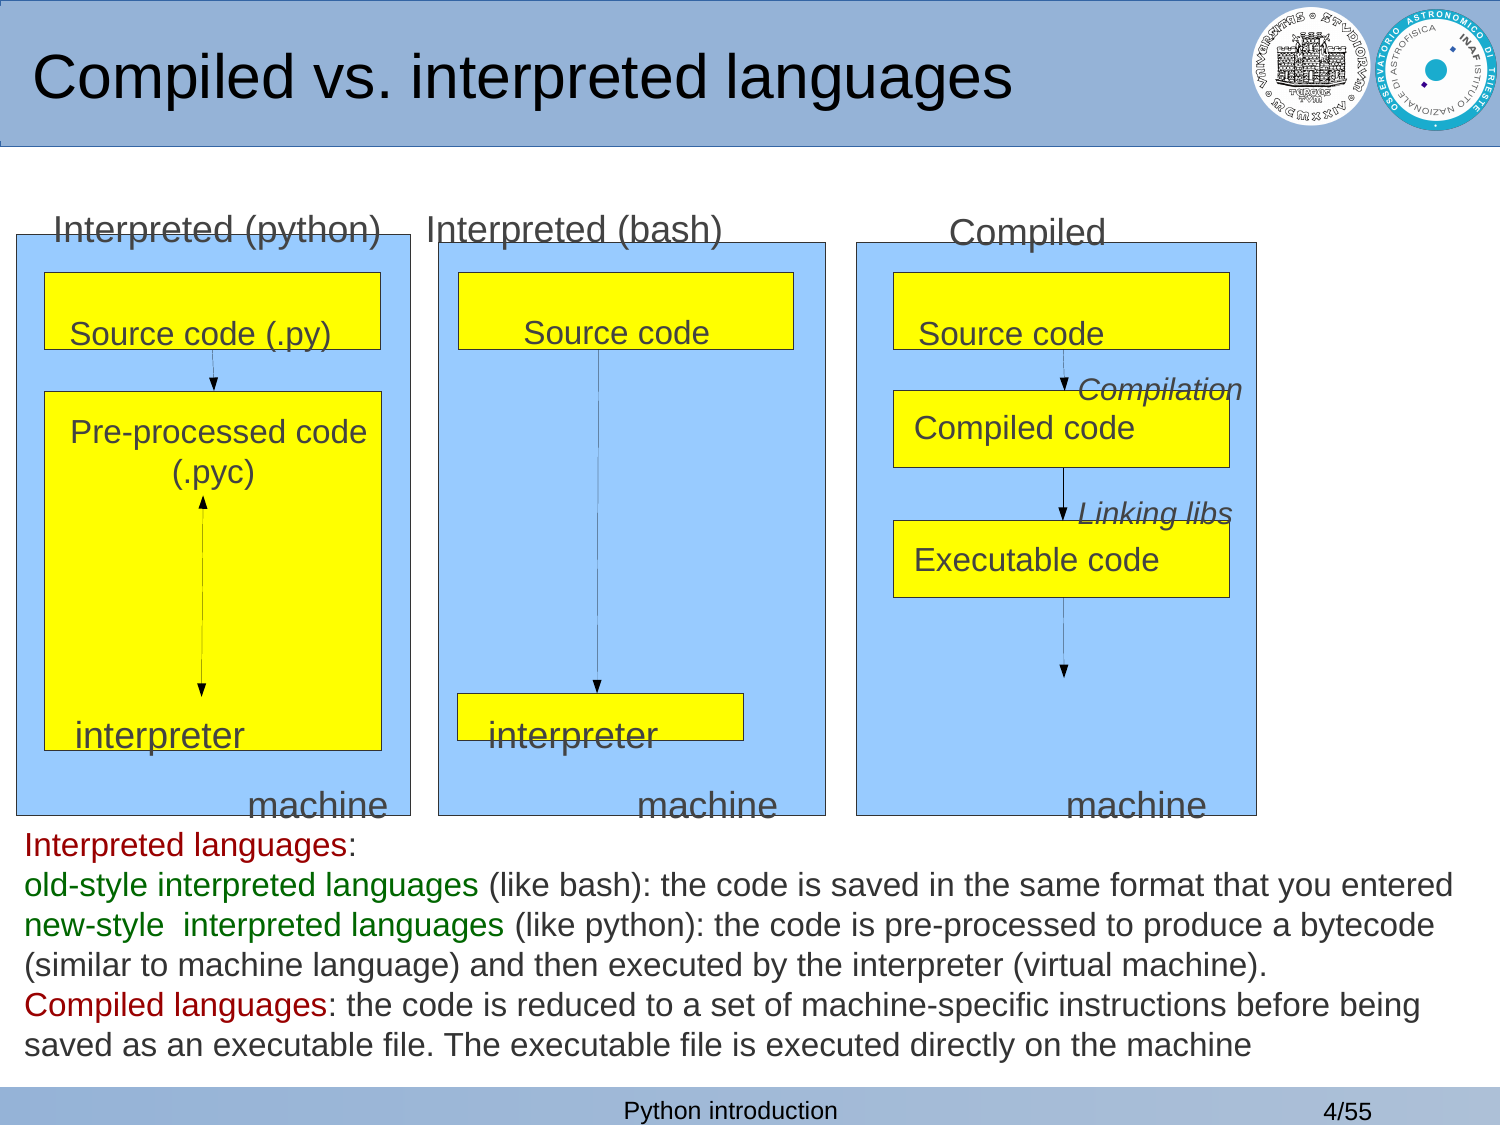

Compiled vs. interpreted languages
# Interpreted (bash)
Interpreted (python)
Compiled
Source code
Source code (.py)
Source code
Compilation
Compiled code
Pre-processed code
 (.pyc)
Linking libs
Executable code
interpreter
interpreter
machine
machine
machine
Interpreted languages:
old-style interpreted languages (like bash): the code is saved in the same format that you entered
new-style interpreted languages (like python): the code is pre-processed to produce a bytecode (similar to machine language) and then executed by the interpreter (virtual machine).
Compiled languages: the code is reduced to a set of machine-specific instructions before being saved as an executable file. The executable file is executed directly on the machine